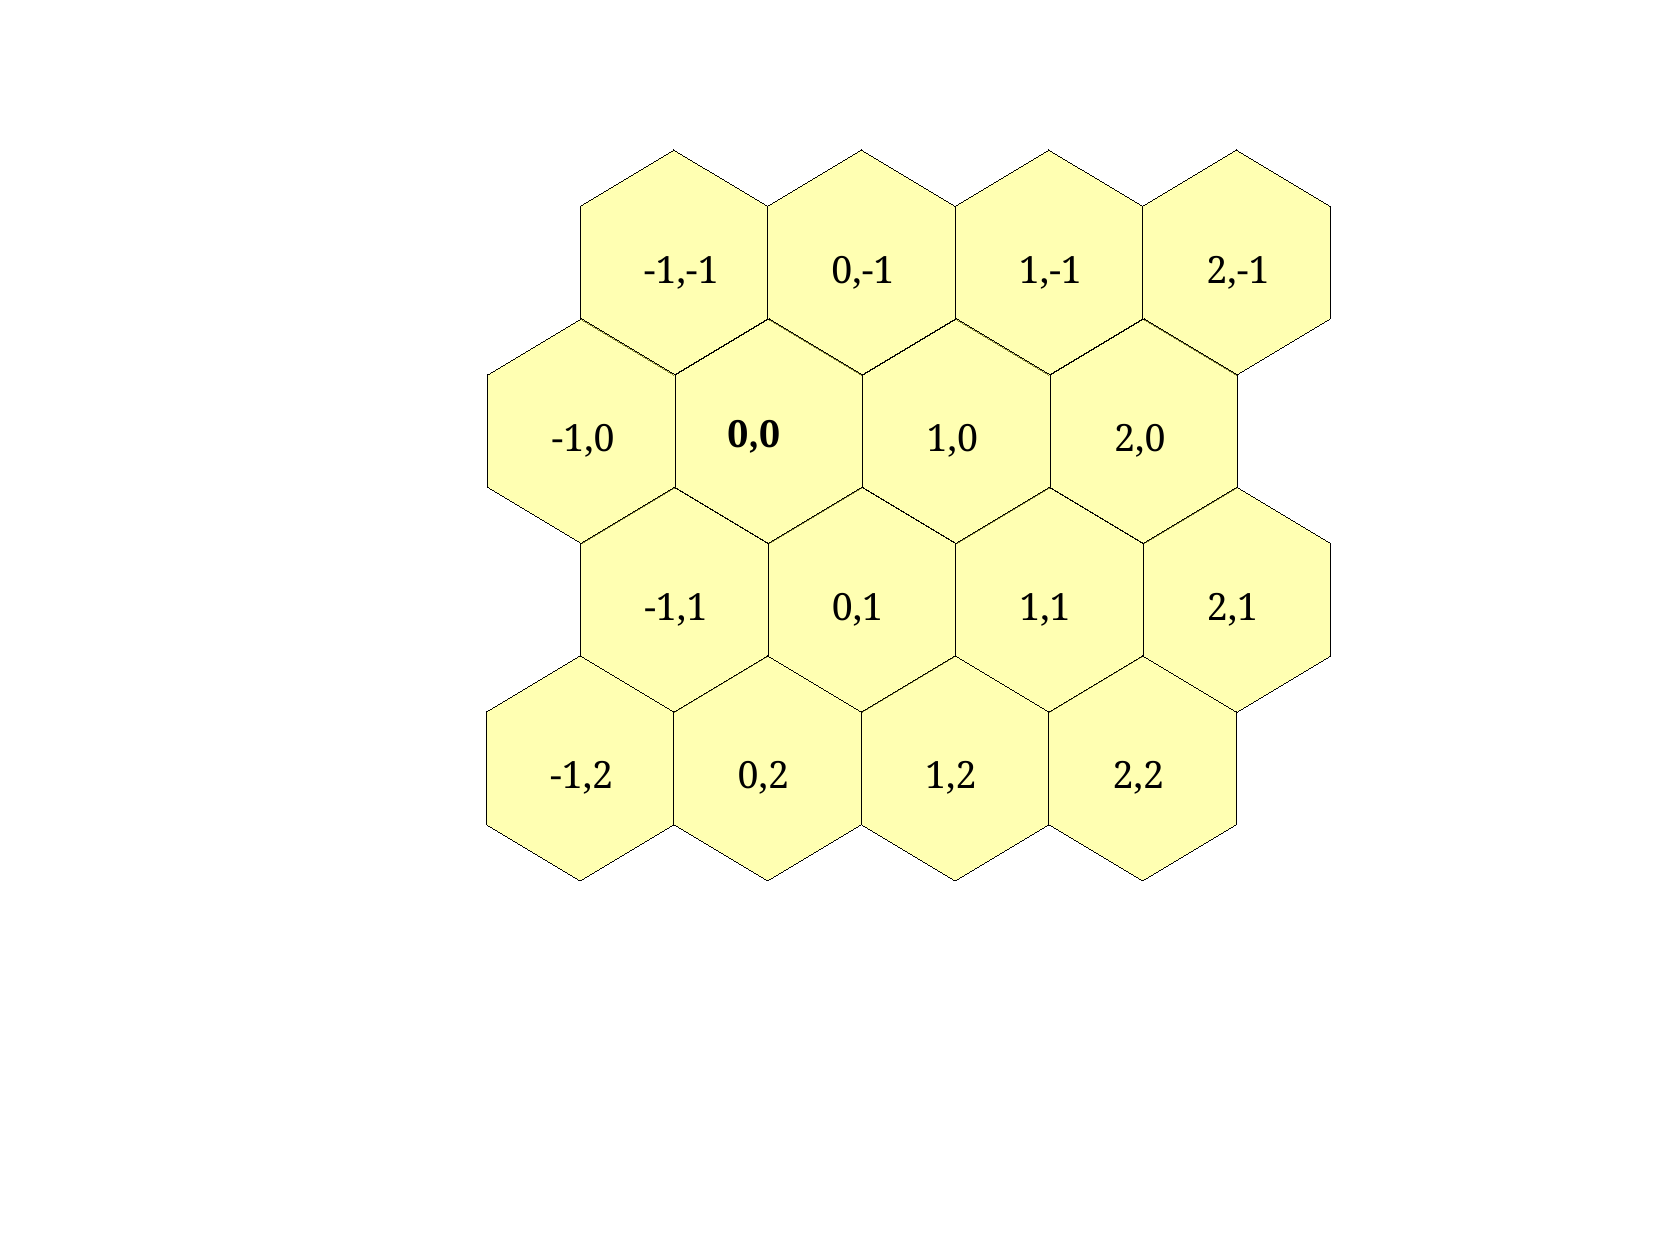

-1,-1
0,-1
1,-1
2,-1
0,0
-1,0
1,0
2,0
-1,1
0,1
1,1
2,1
-1,2
0,2
1,2
2,2